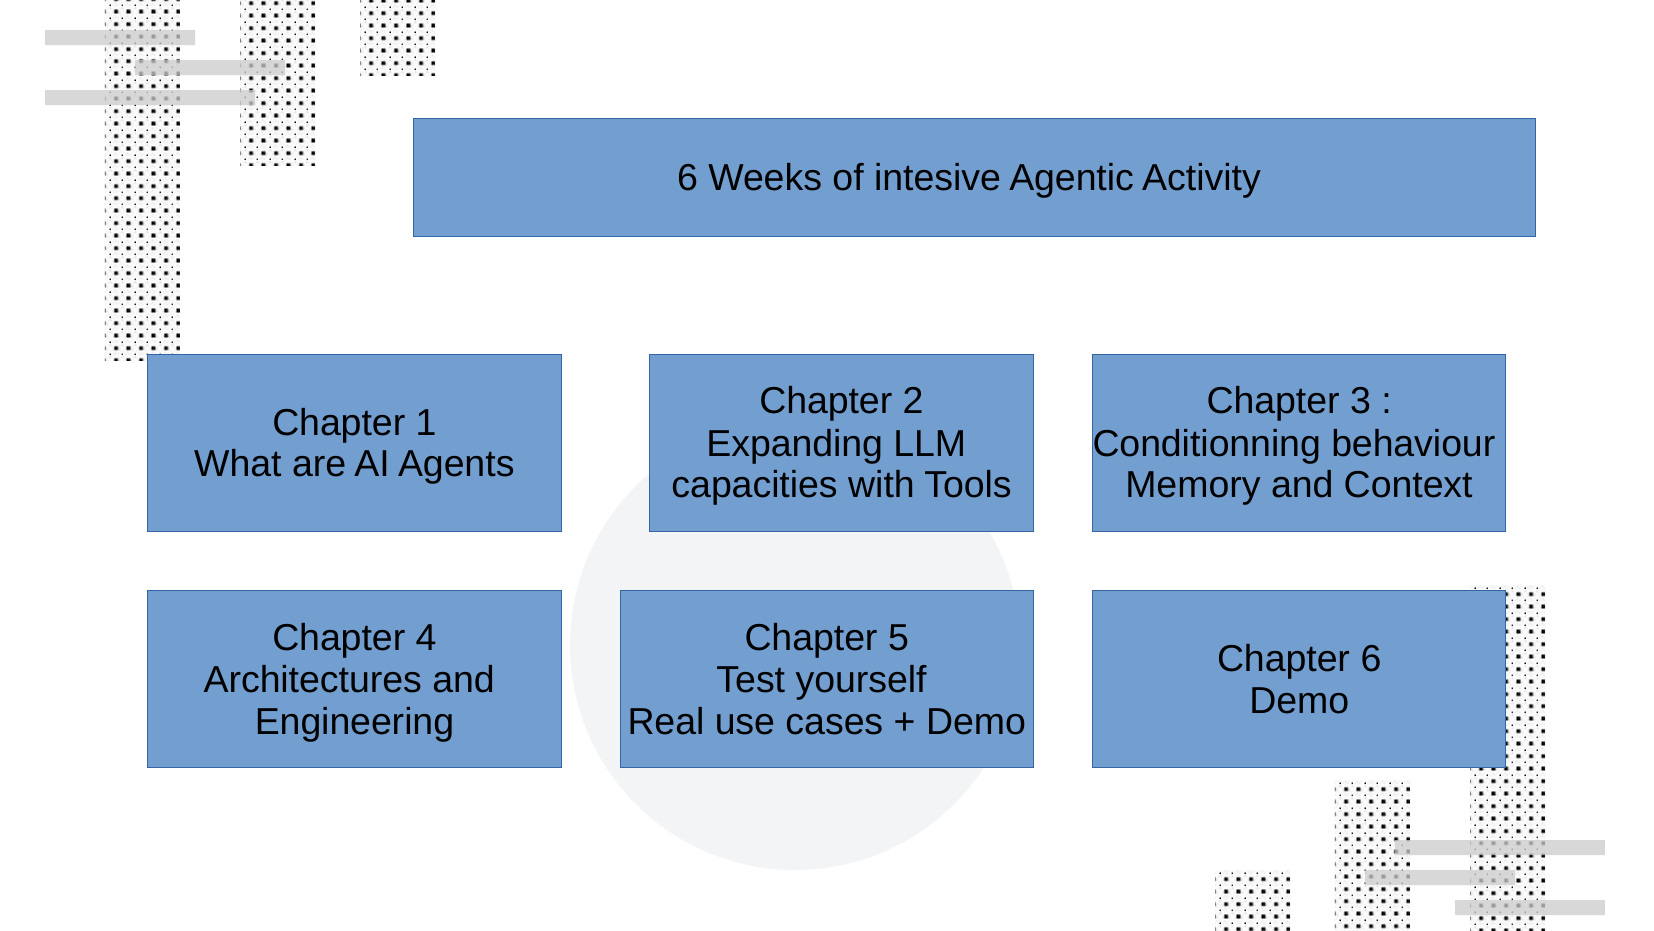

6 Weeks of intesive Agentic Activity
Chapter 1
What are AI Agents
Chapter 2
Expanding LLM
capacities with Tools
Chapter 3 :
Conditionning behaviour
Memory and Context
Chapter 4
Architectures and
Engineering
Chapter 5
Test yourself
Real use cases + Demo
Chapter 6
Demo